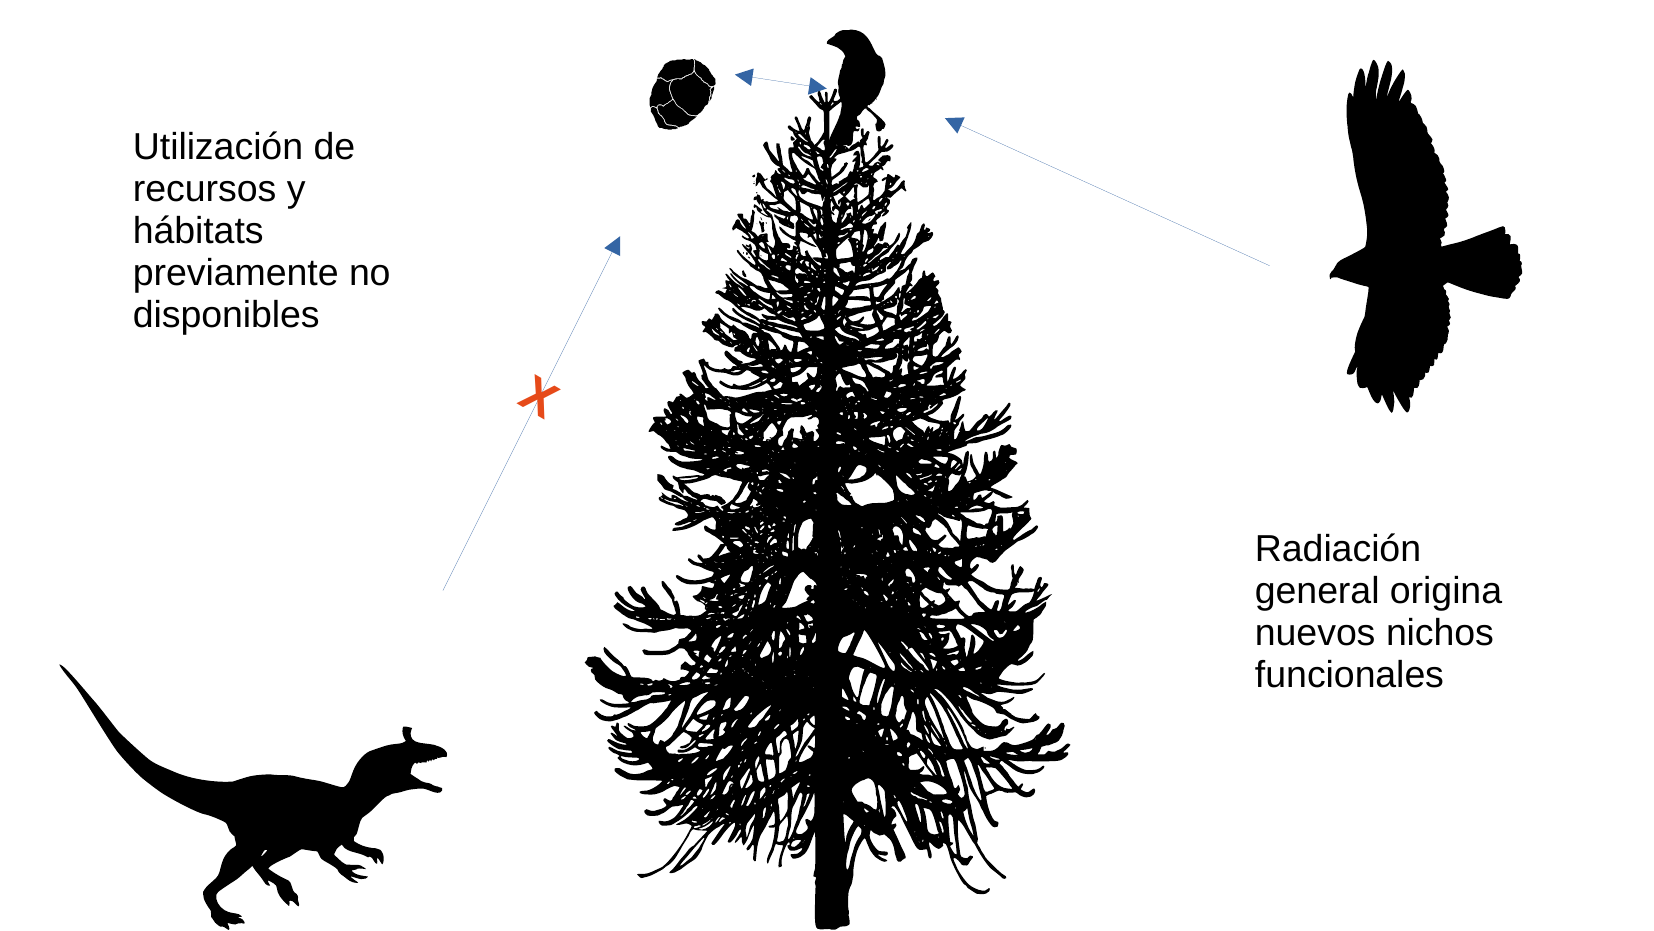

Utilización de recursos y hábitats previamente no disponibles
X
Radiación general origina nuevos nichos funcionales